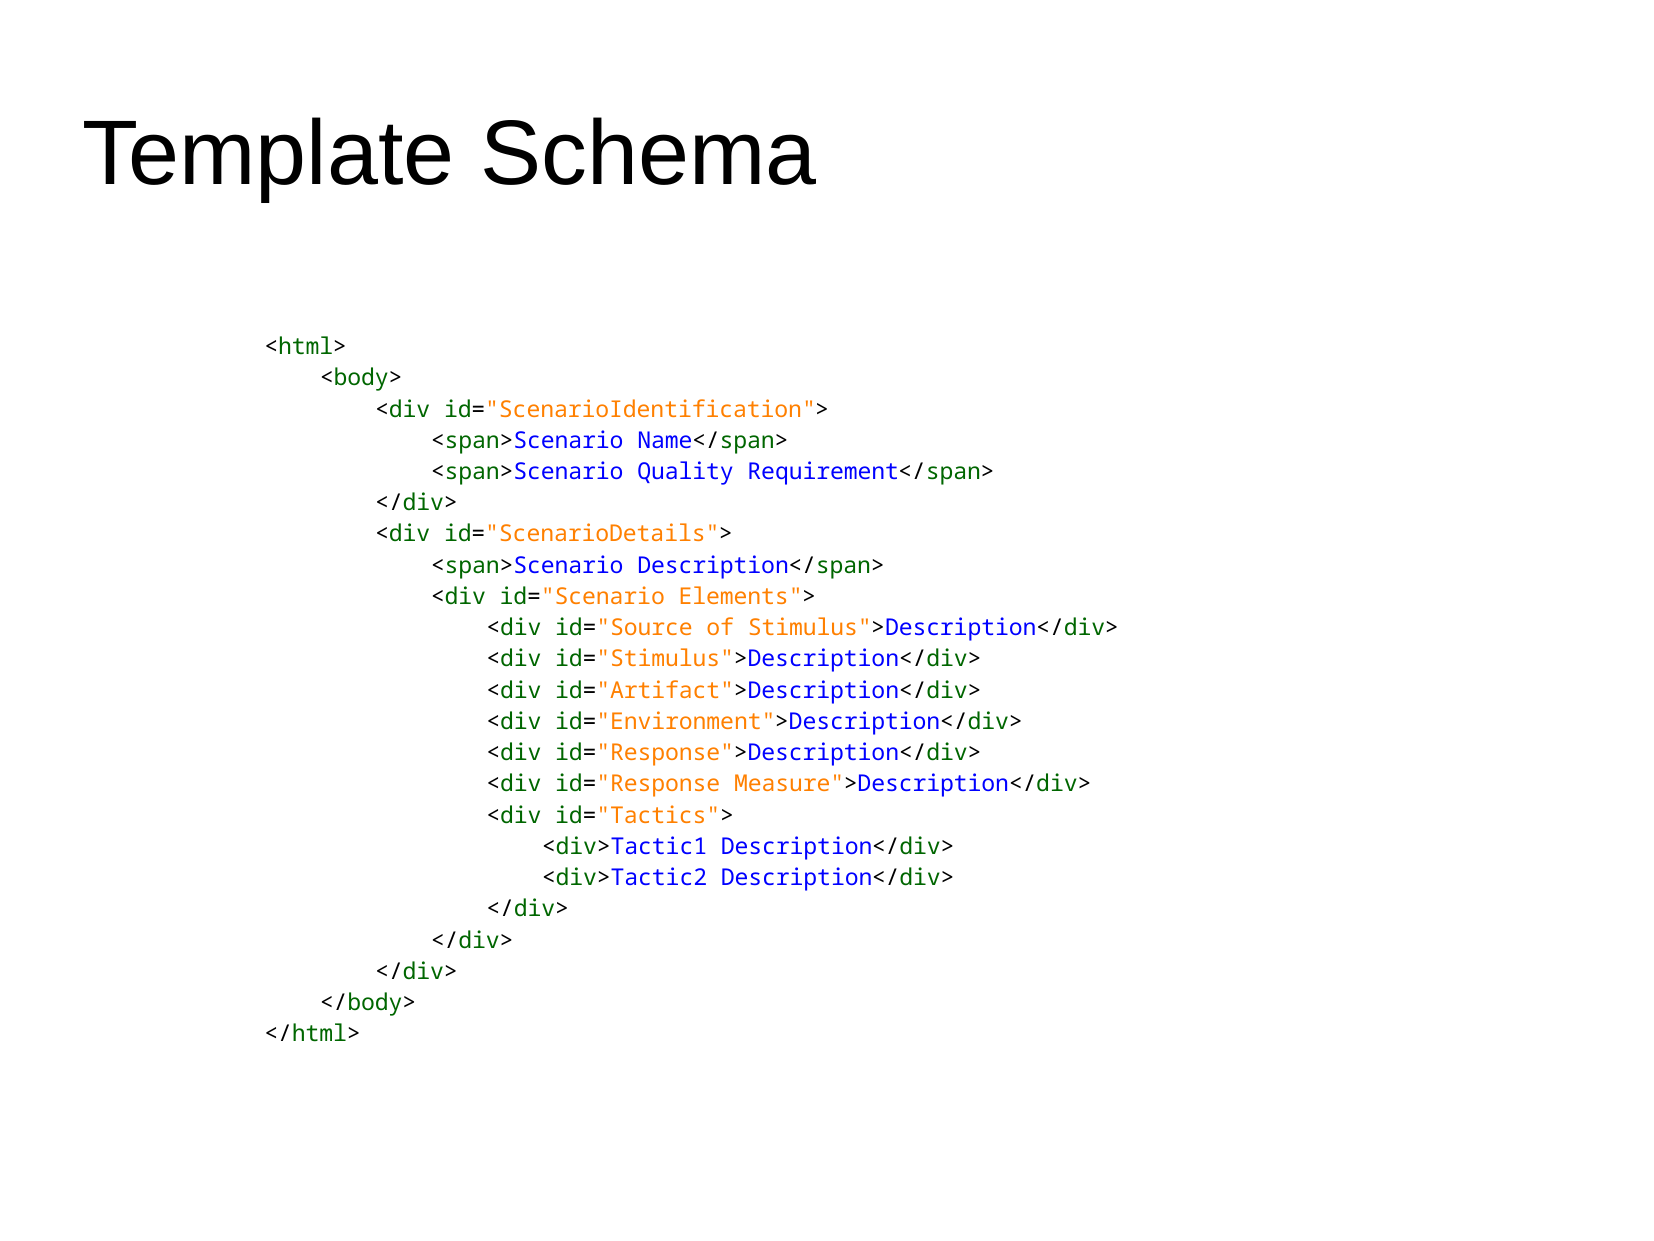

# Template Schema
<html>
	<body>
 				 	<div id="ScenarioIdentification">
 	 	 	<span>Scenario Name</span>
 			 	 	<span>Scenario Quality Requirement</span>
 		 	</div>
 	 	<div id="ScenarioDetails">
 	 	 	<span>Scenario Description</span>
 	 	 	<div id="Scenario Elements">
 	 	 	 	<div id="Source of Stimulus">Description</div>
 	 	 	 	<div id="Stimulus">Description</div>
 	 	 	 	<div id="Artifact">Description</div>
 	 	 	 	<div id="Environment">Description</div>
 	 	 	 	<div id="Response">Description</div>
 	 	 	 	<div id="Response Measure">Description</div>
 	 	 	 	<div id="Tactics">
 	 	 	 	 	<div>Tactic1 Description</div>
 	 	 	 	 	<div>Tactic2 Description</div>
 	 	 	 	</div>
 	 	 	</div>
 	 	</div>
 	</body>
</html>